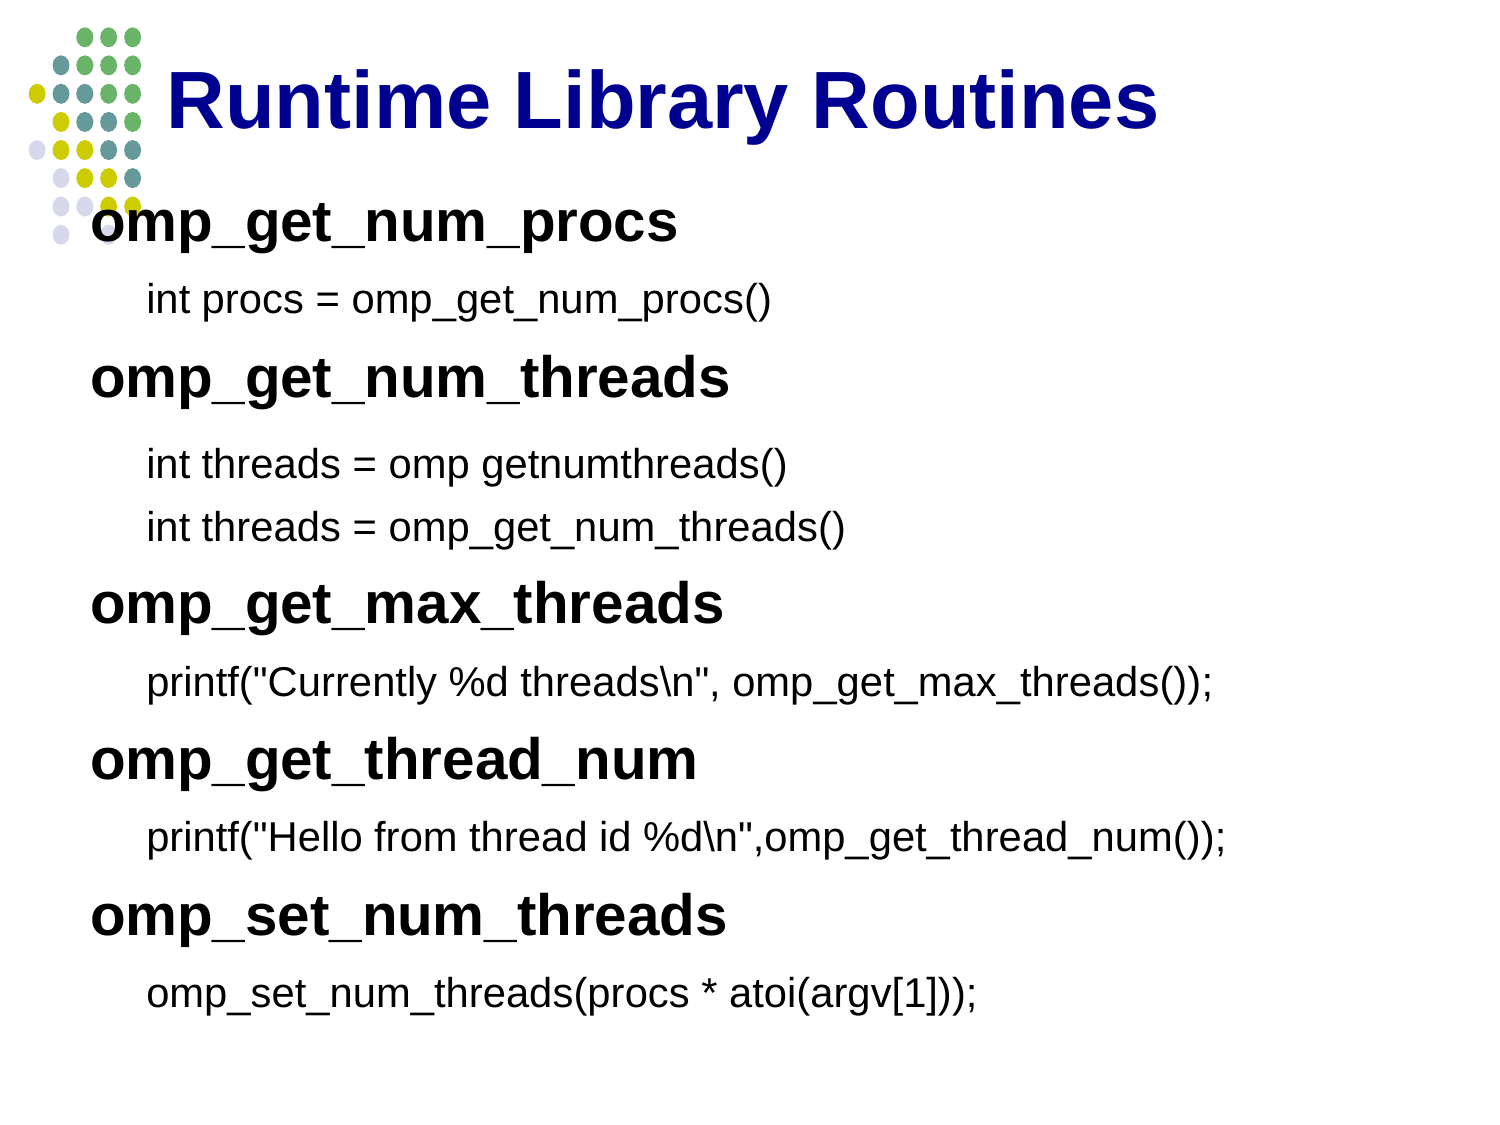

# Runtime Library Routines
omp_get_num_procs
	int procs = omp_get_num_procs()
omp_get_num_threads
	int threads = omp getnumthreads()
	int threads = omp_get_num_threads()
omp_get_max_threads
	printf("Currently %d threads\n", omp_get_max_threads());
omp_get_thread_num
	printf("Hello from thread id %d\n",omp_get_thread_num());
omp_set_num_threads
	omp_set_num_threads(procs * atoi(argv[1]));